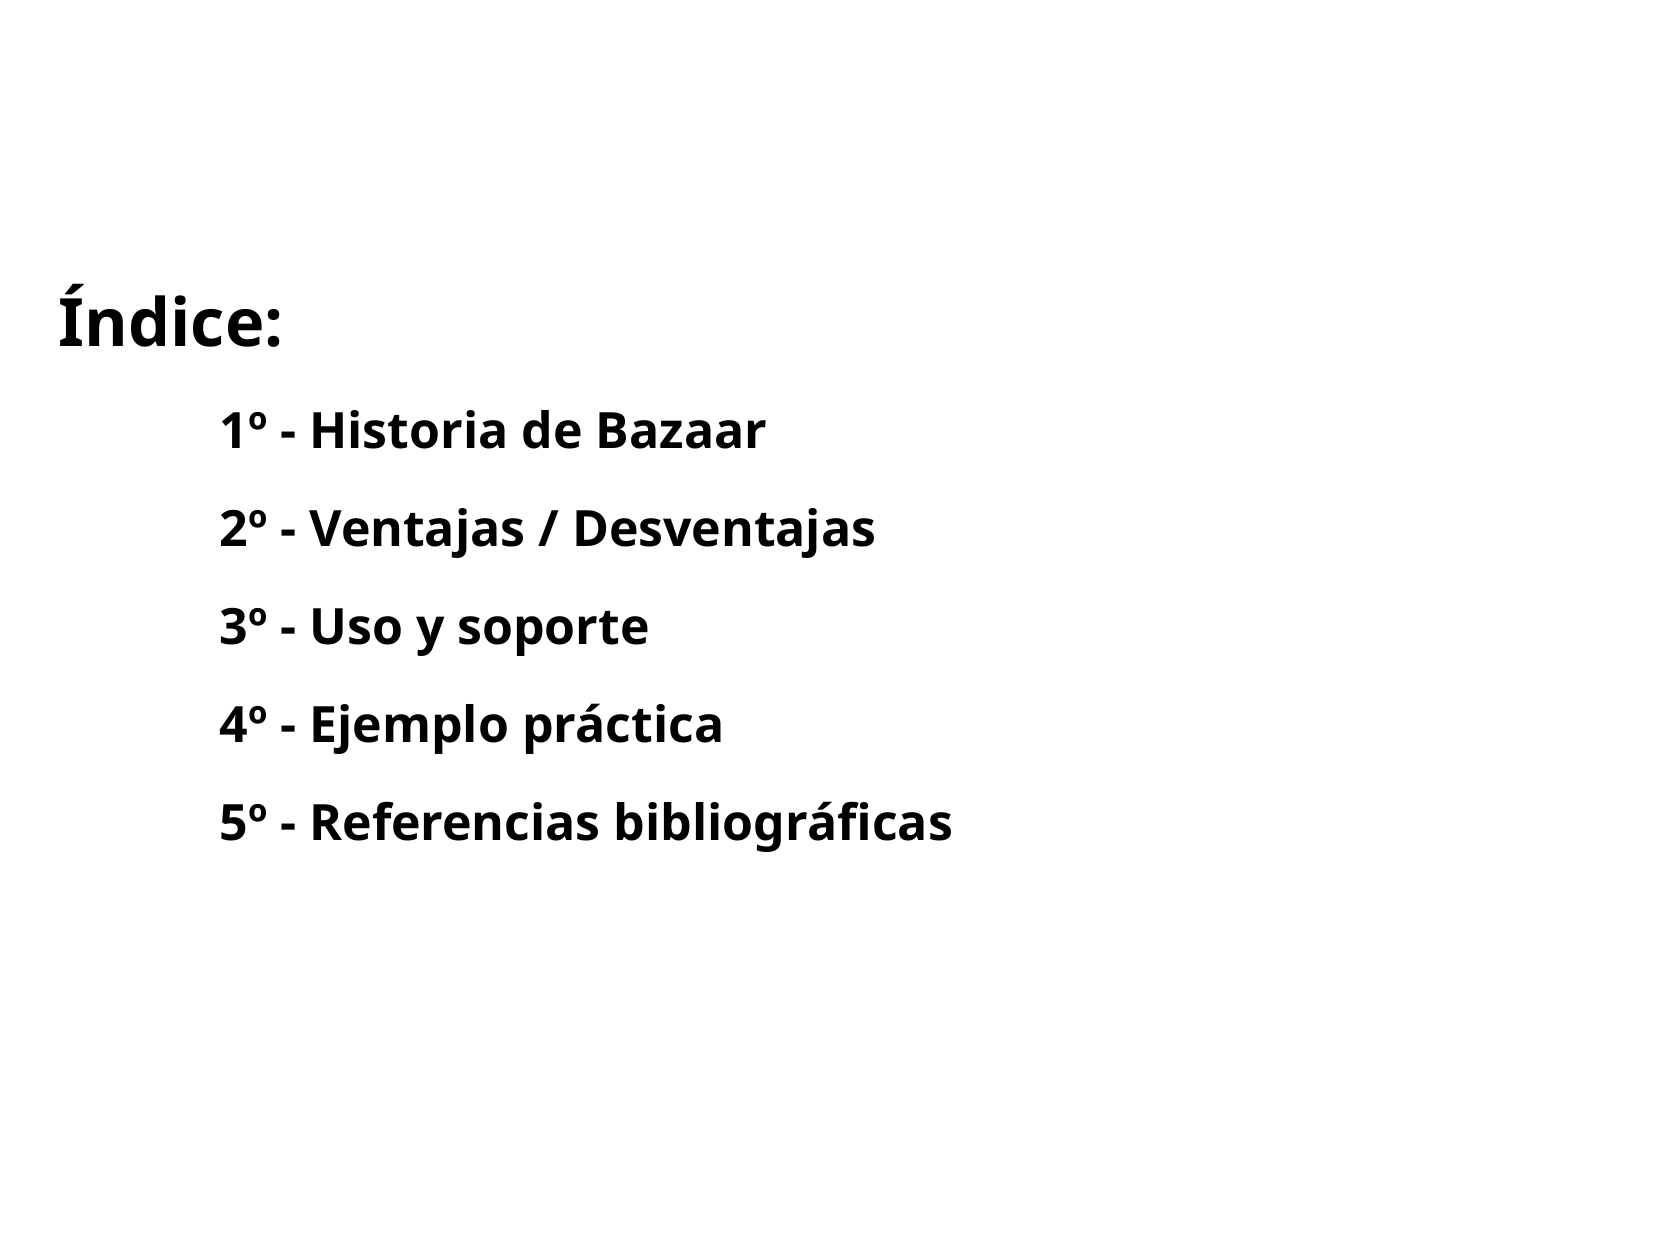

# Índice:
 1º - Historia de Bazaar
 		 2º - Ventajas / Desventajas
 		 3º - Uso y soporte
 		 4º - Ejemplo práctica
 		 5º - Referencias bibliográficas